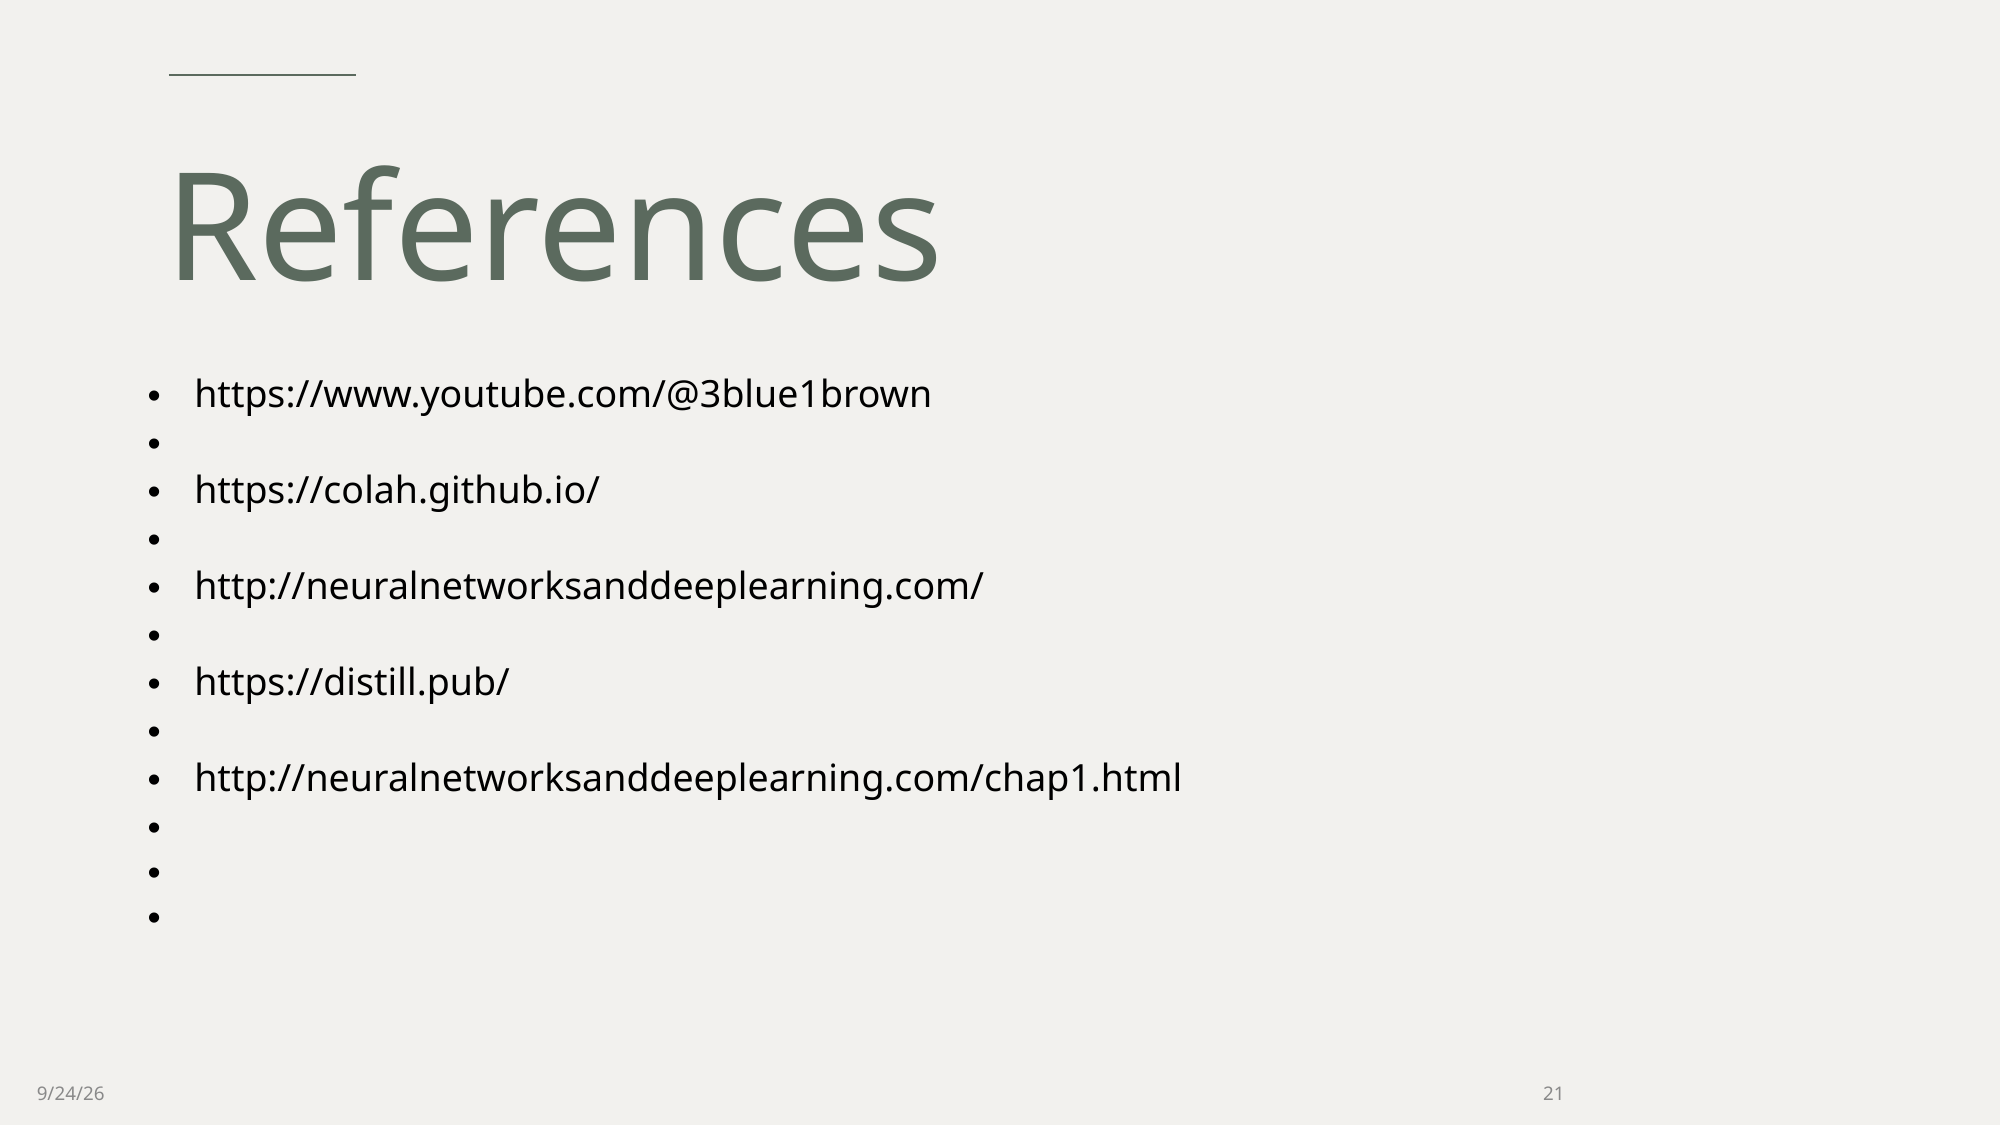

# References
https://www.youtube.com/@3blue1brown
https://colah.github.io/
http://neuralnetworksanddeeplearning.com/
https://distill.pub/
http://neuralnetworksanddeeplearning.com/chap1.html